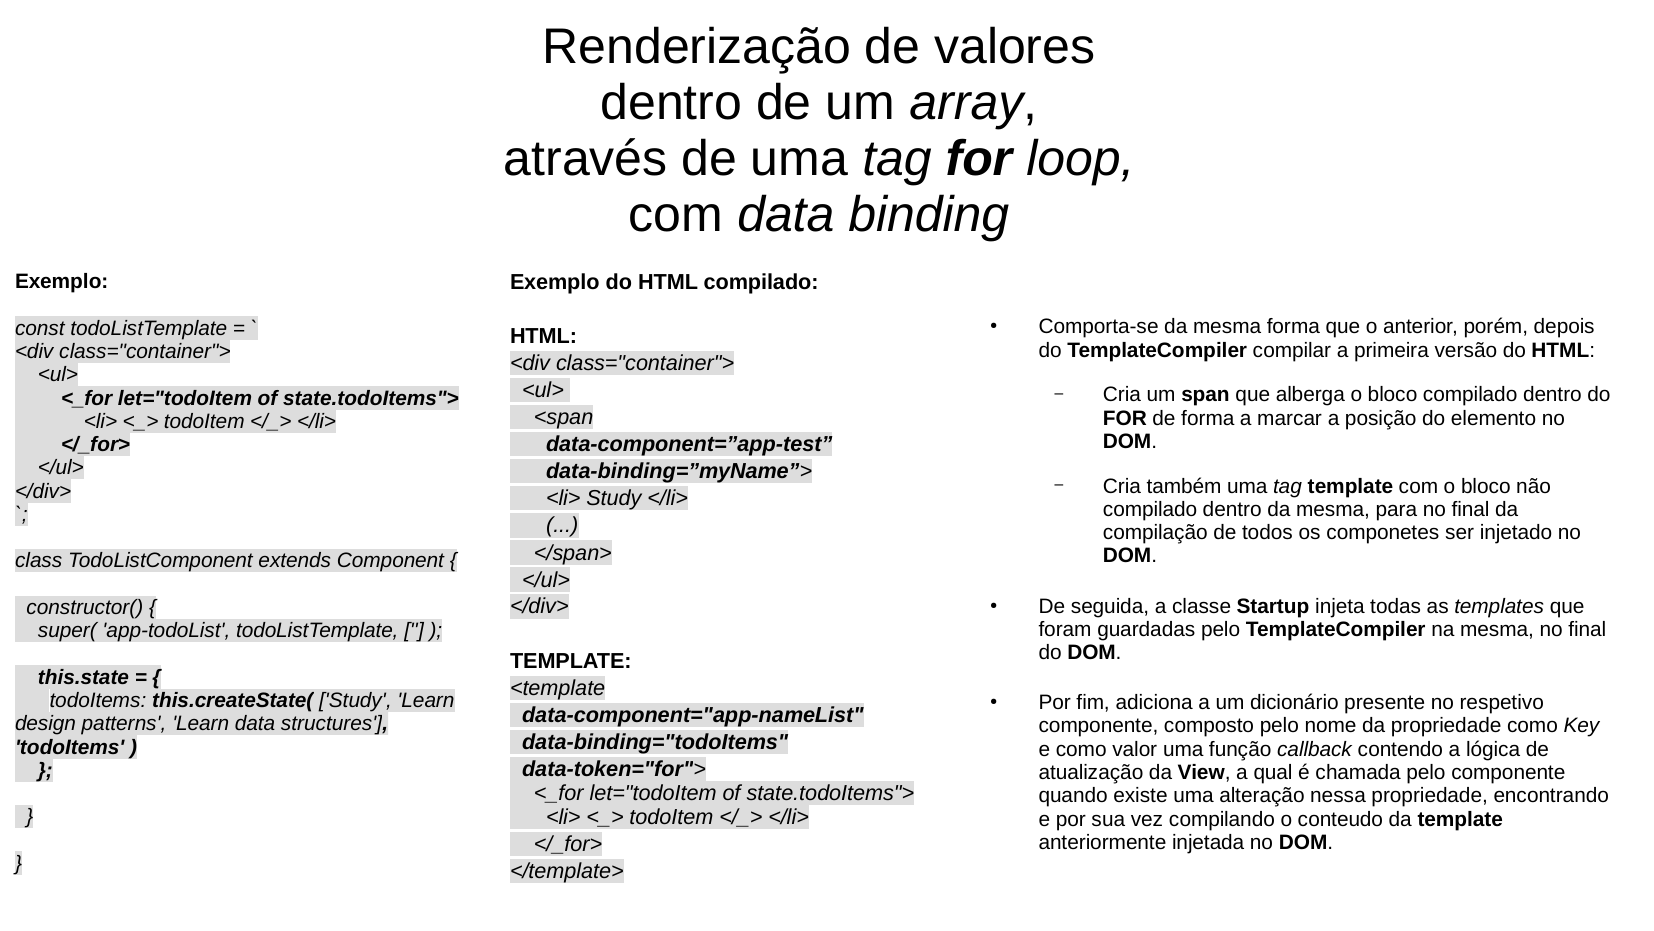

# Renderização de valores dentro de um array, através de uma tag for loop, com data binding
Exemplo:
const todoListTemplate = `
<div class="container">
 <ul>
 <_for let="todoItem of state.todoItems">
 <li> <_> todoItem </_> </li>
 </_for>
 </ul>
</div>
`;
class TodoListComponent extends Component {
 constructor() {
 super( 'app-todoList', todoListTemplate, [''] );
 this.state = {
 todoItems: this.createState( ['Study', 'Learn design patterns', 'Learn data structures'], 'todoItems' )
 };
 }
}
Exemplo do HTML compilado:
HTML:
<div class="container">
 <ul>
 <span
 data-component=”app-test”
 data-binding=”myName”>
 <li> Study </li>
 (...)
 </span>
 </ul>
</div>
TEMPLATE:
<template
 data-component="app-nameList"
 data-binding="todoItems"
 data-token="for">
 <_for let="todoItem of state.todoItems">
 <li> <_> todoItem </_> </li>
 </_for>
</template>
Comporta-se da mesma forma que o anterior, porém, depois do TemplateCompiler compilar a primeira versão do HTML:
Cria um span que alberga o bloco compilado dentro do FOR de forma a marcar a posição do elemento no DOM.
Cria também uma tag template com o bloco não compilado dentro da mesma, para no final da compilação de todos os componetes ser injetado no DOM.
De seguida, a classe Startup injeta todas as templates que foram guardadas pelo TemplateCompiler na mesma, no final do DOM.
Por fim, adiciona a um dicionário presente no respetivo componente, composto pelo nome da propriedade como Key e como valor uma função callback contendo a lógica de atualização da View, a qual é chamada pelo componente quando existe uma alteração nessa propriedade, encontrando e por sua vez compilando o conteudo da template anteriormente injetada no DOM.